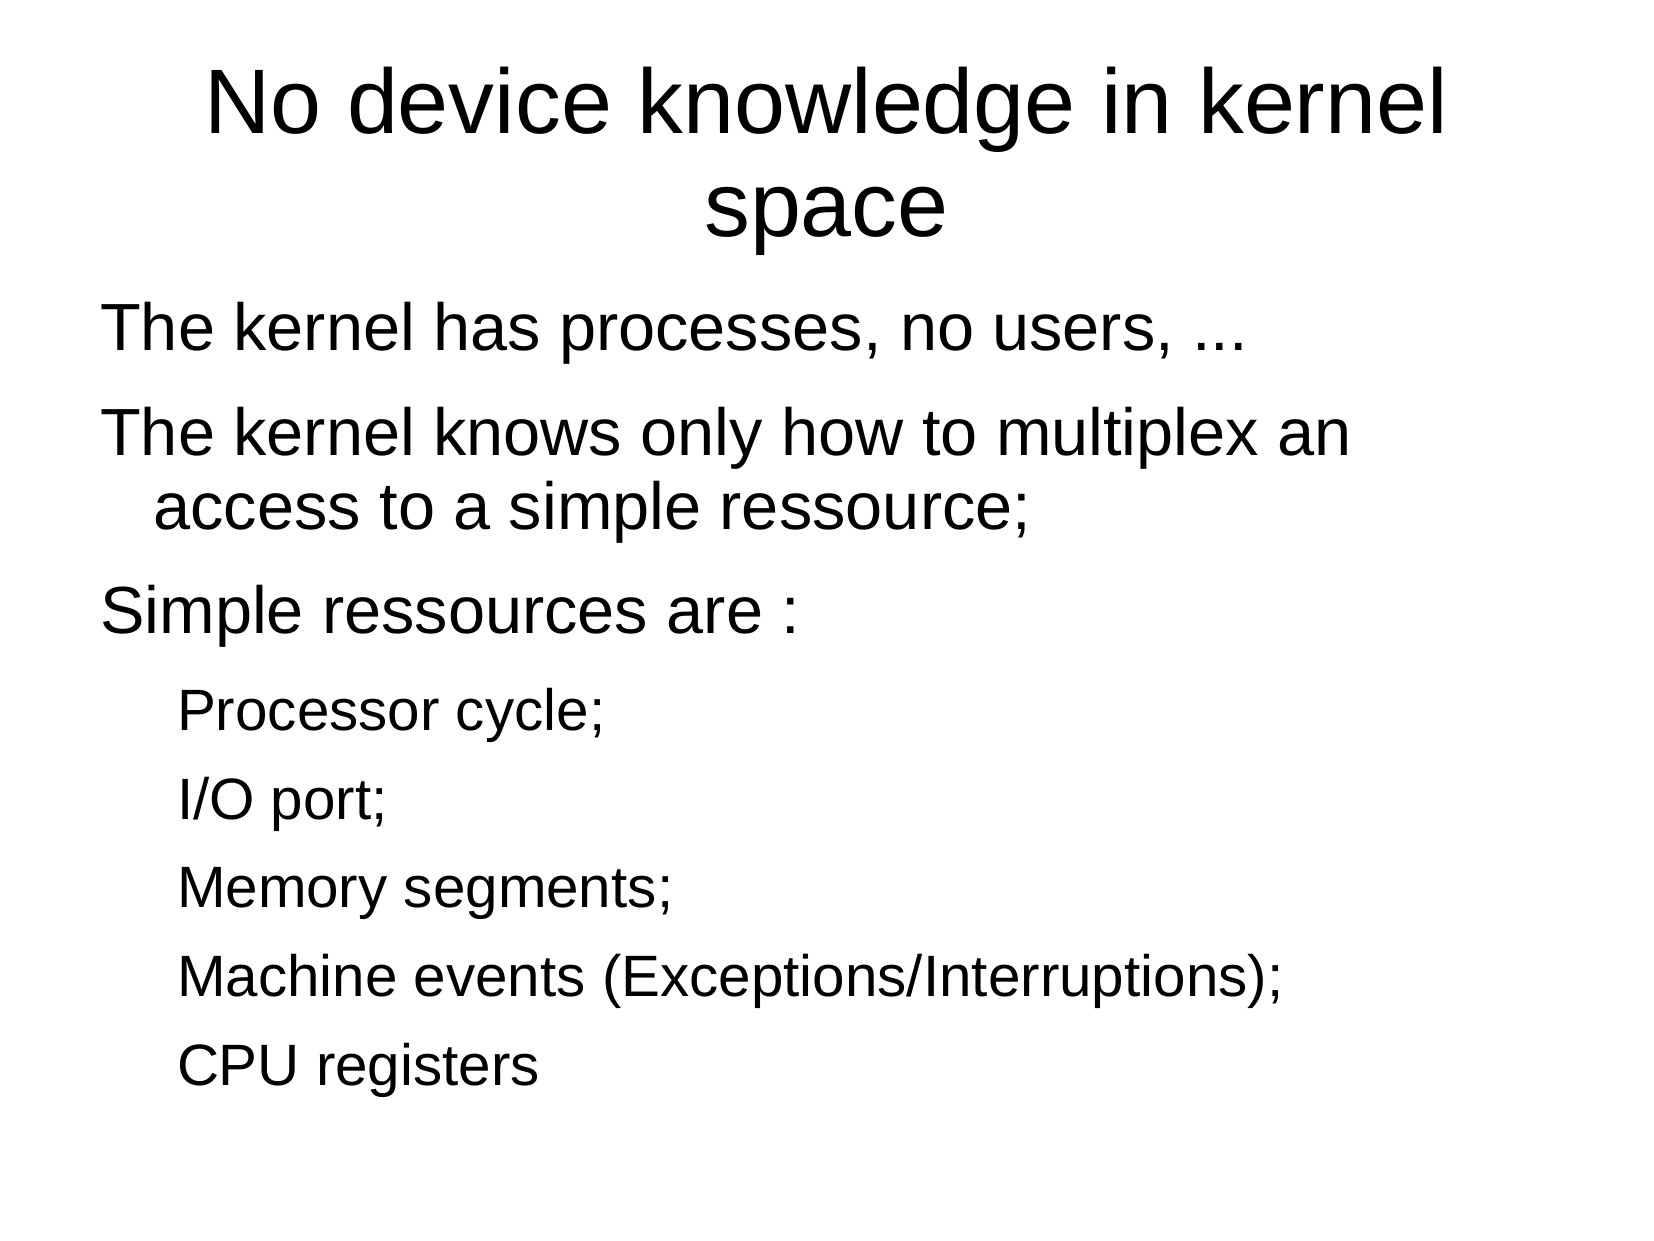

# No device knowledge in kernel space
The kernel has processes, no users, ...
The kernel knows only how to multiplex an access to a simple ressource;
Simple ressources are :
Processor cycle;
I/O port;
Memory segments;
Machine events (Exceptions/Interruptions);
CPU registers